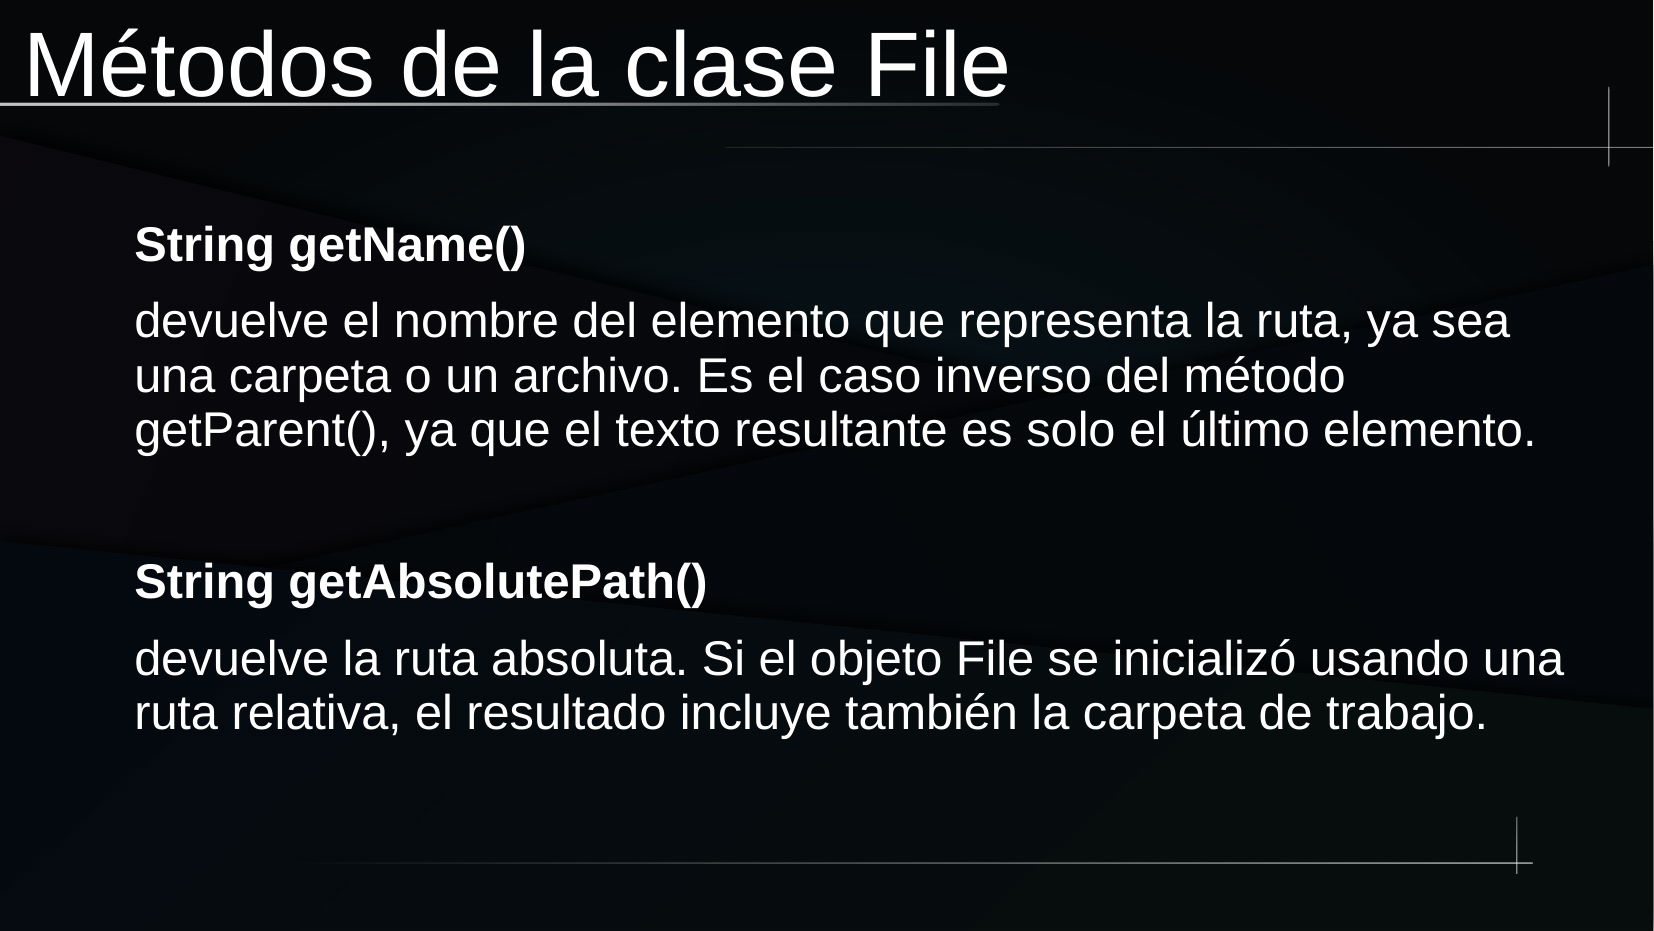

# Métodos de la clase File
String getName()
devuelve el nombre del elemento que representa la ruta, ya sea una carpeta o un archivo. Es el caso inverso del método getParent(), ya que el texto resultante es solo el último elemento.
String getAbsolutePath()
devuelve la ruta absoluta. Si el objeto File se inicializó usando una ruta relativa, el resultado incluye también la carpeta de trabajo.